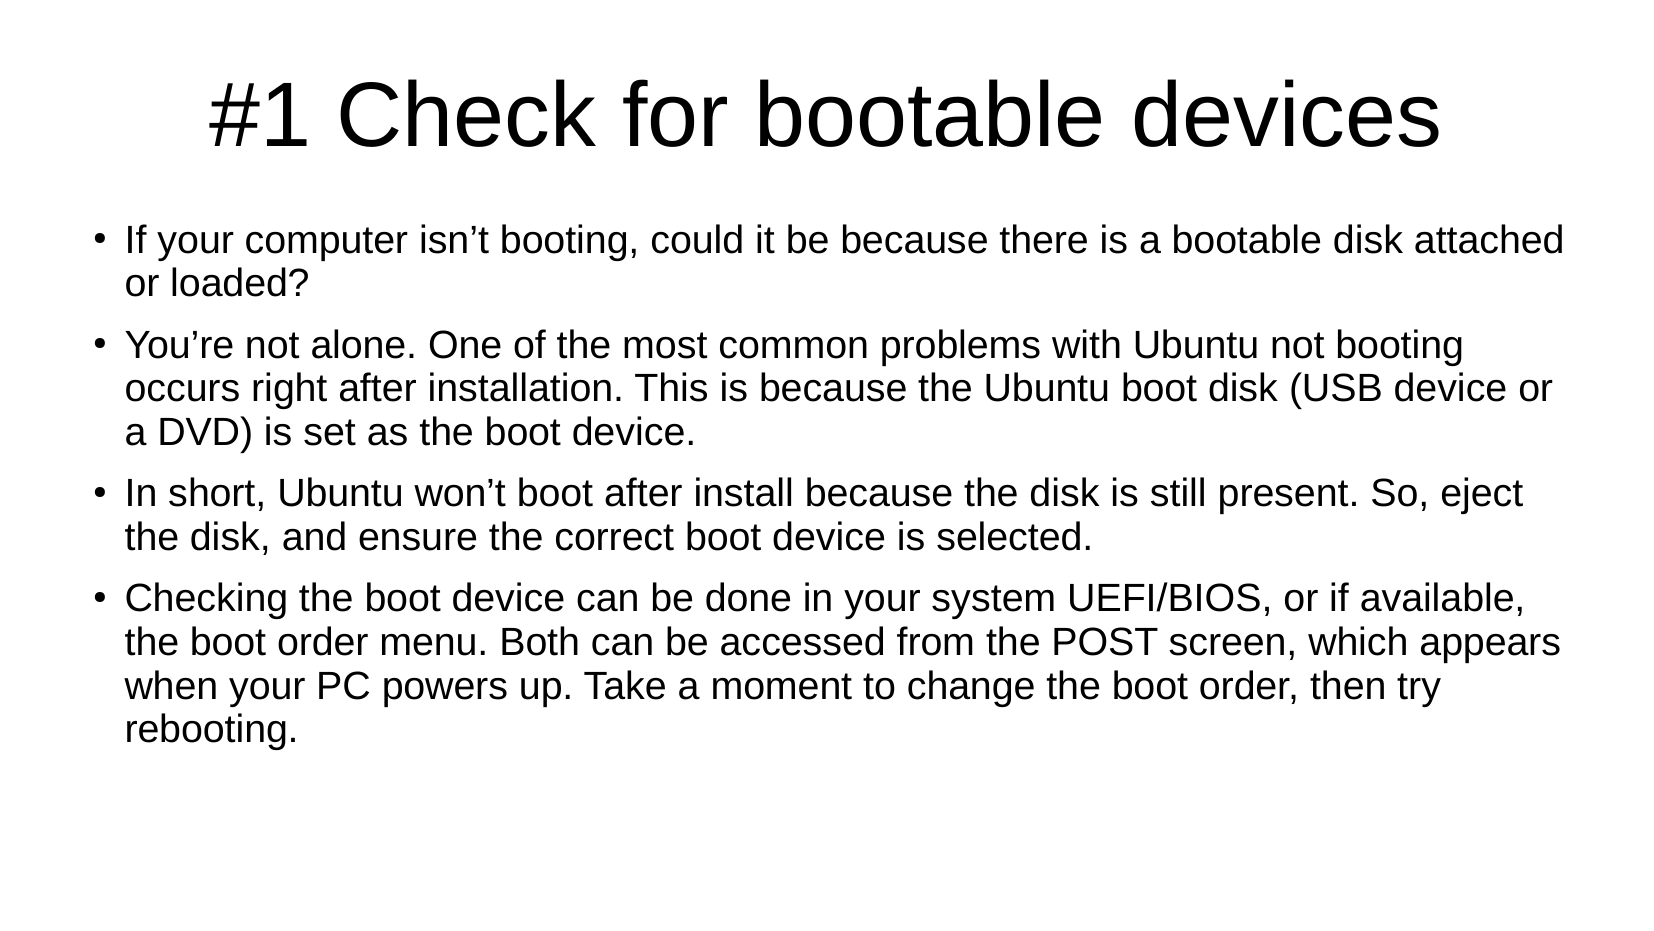

# #1 Check for bootable devices
If your computer isn’t booting, could it be because there is a bootable disk attached or loaded?
You’re not alone. One of the most common problems with Ubuntu not booting occurs right after installation. This is because the Ubuntu boot disk (USB device or a DVD) is set as the boot device.
In short, Ubuntu won’t boot after install because the disk is still present. So, eject the disk, and ensure the correct boot device is selected.
Checking the boot device can be done in your system UEFI/BIOS, or if available, the boot order menu. Both can be accessed from the POST screen, which appears when your PC powers up. Take a moment to change the boot order, then try rebooting.